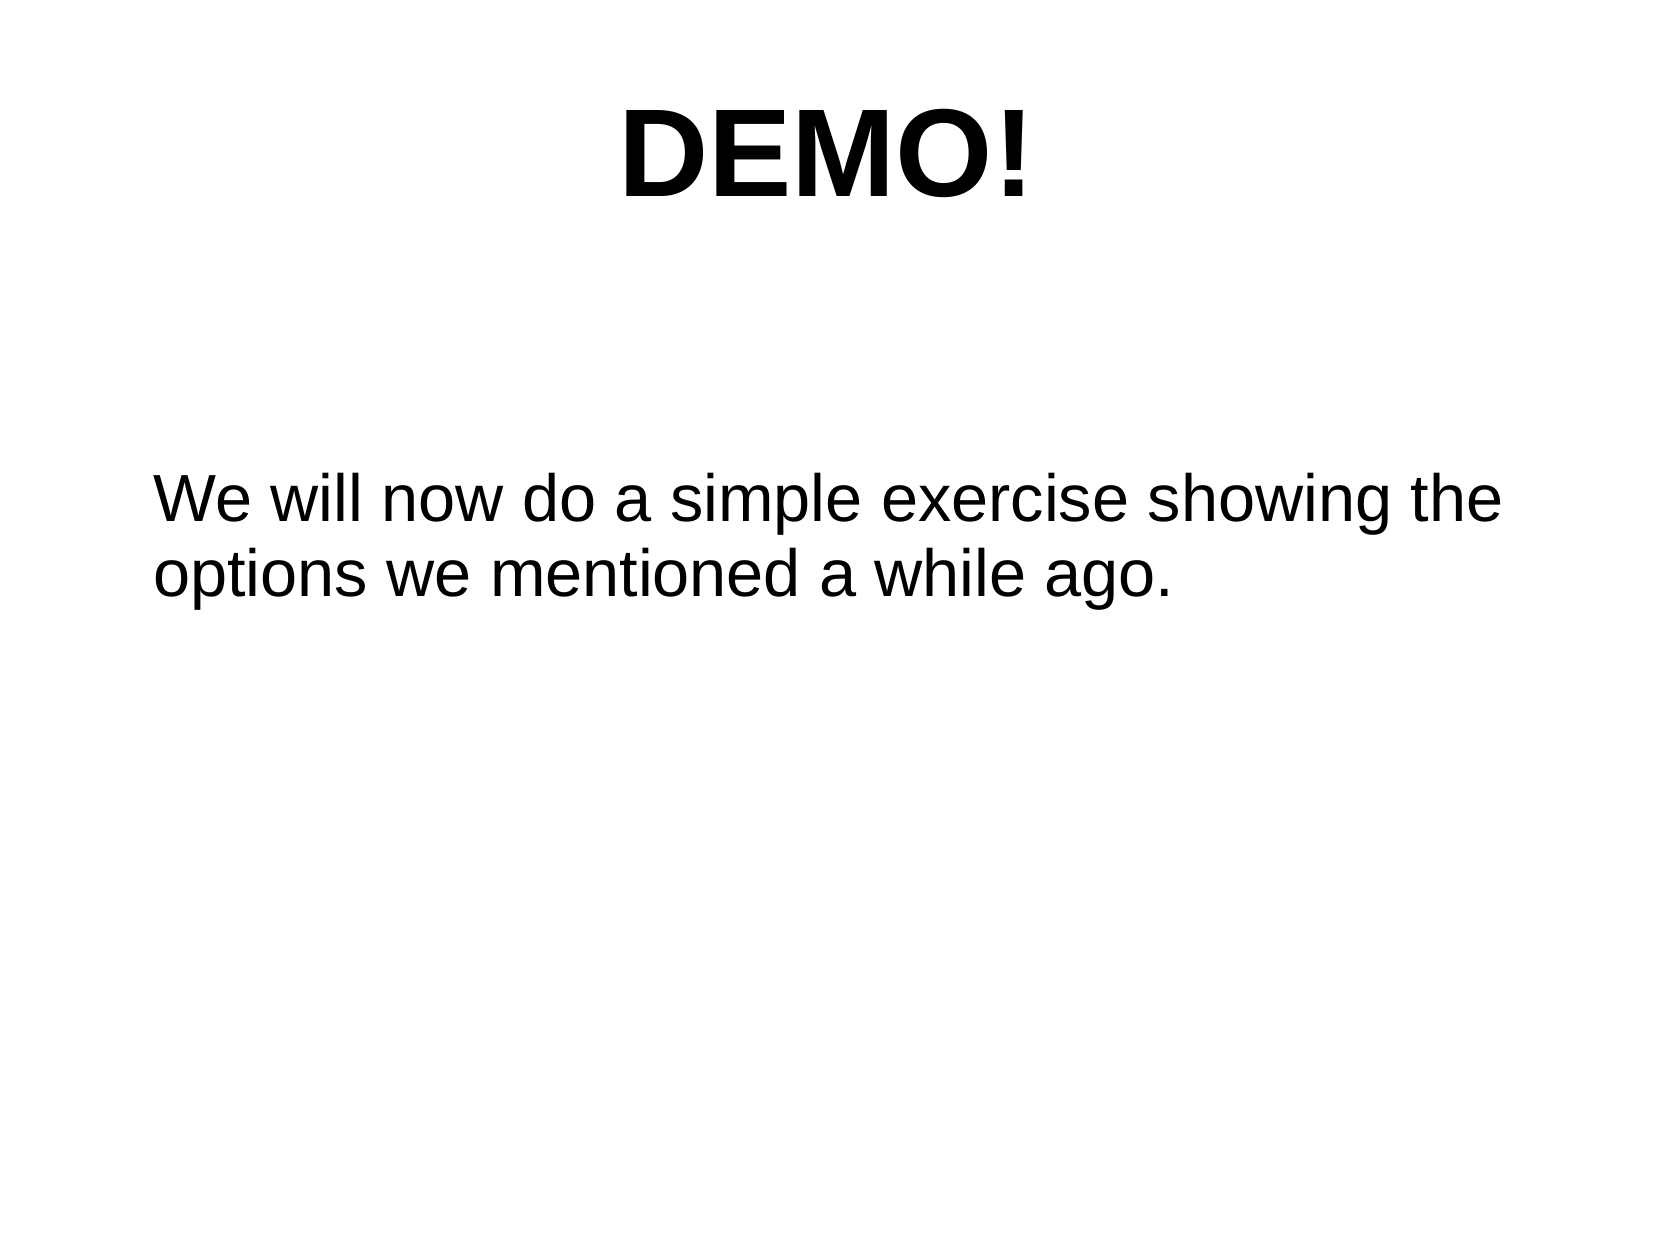

# DEMO!
We will now do a simple exercise showing the options we mentioned a while ago.